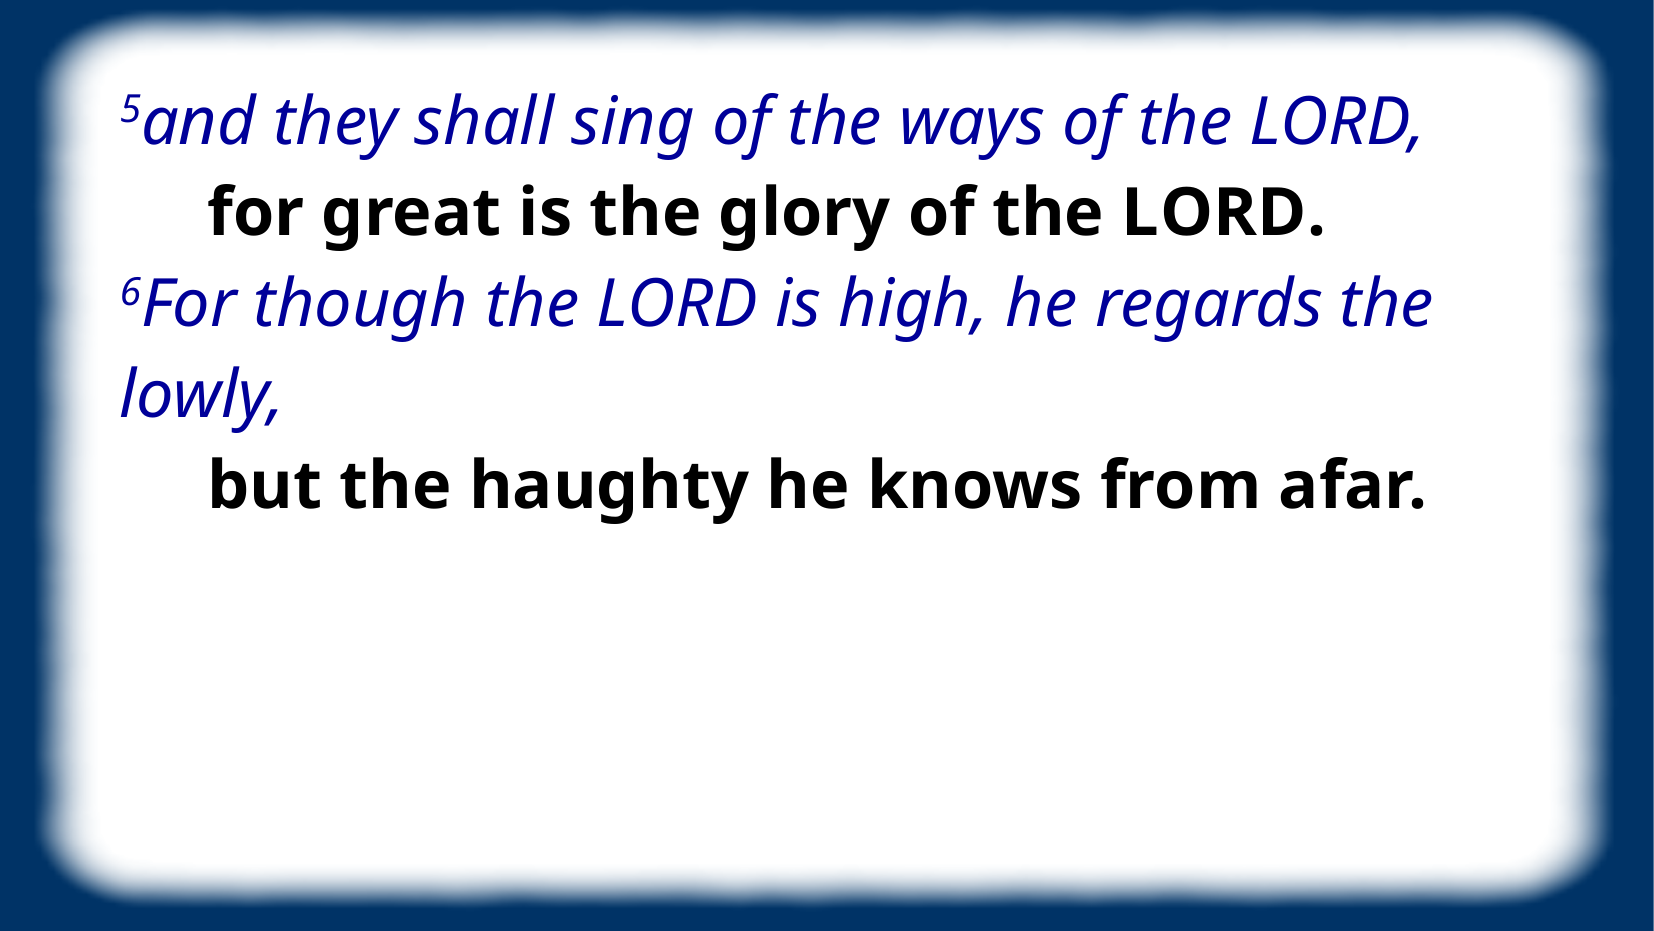

5and they shall sing of the ways of the LORD,
 for great is the glory of the LORD.
6For though the LORD is high, he regards the lowly,
 but the haughty he knows from afar.